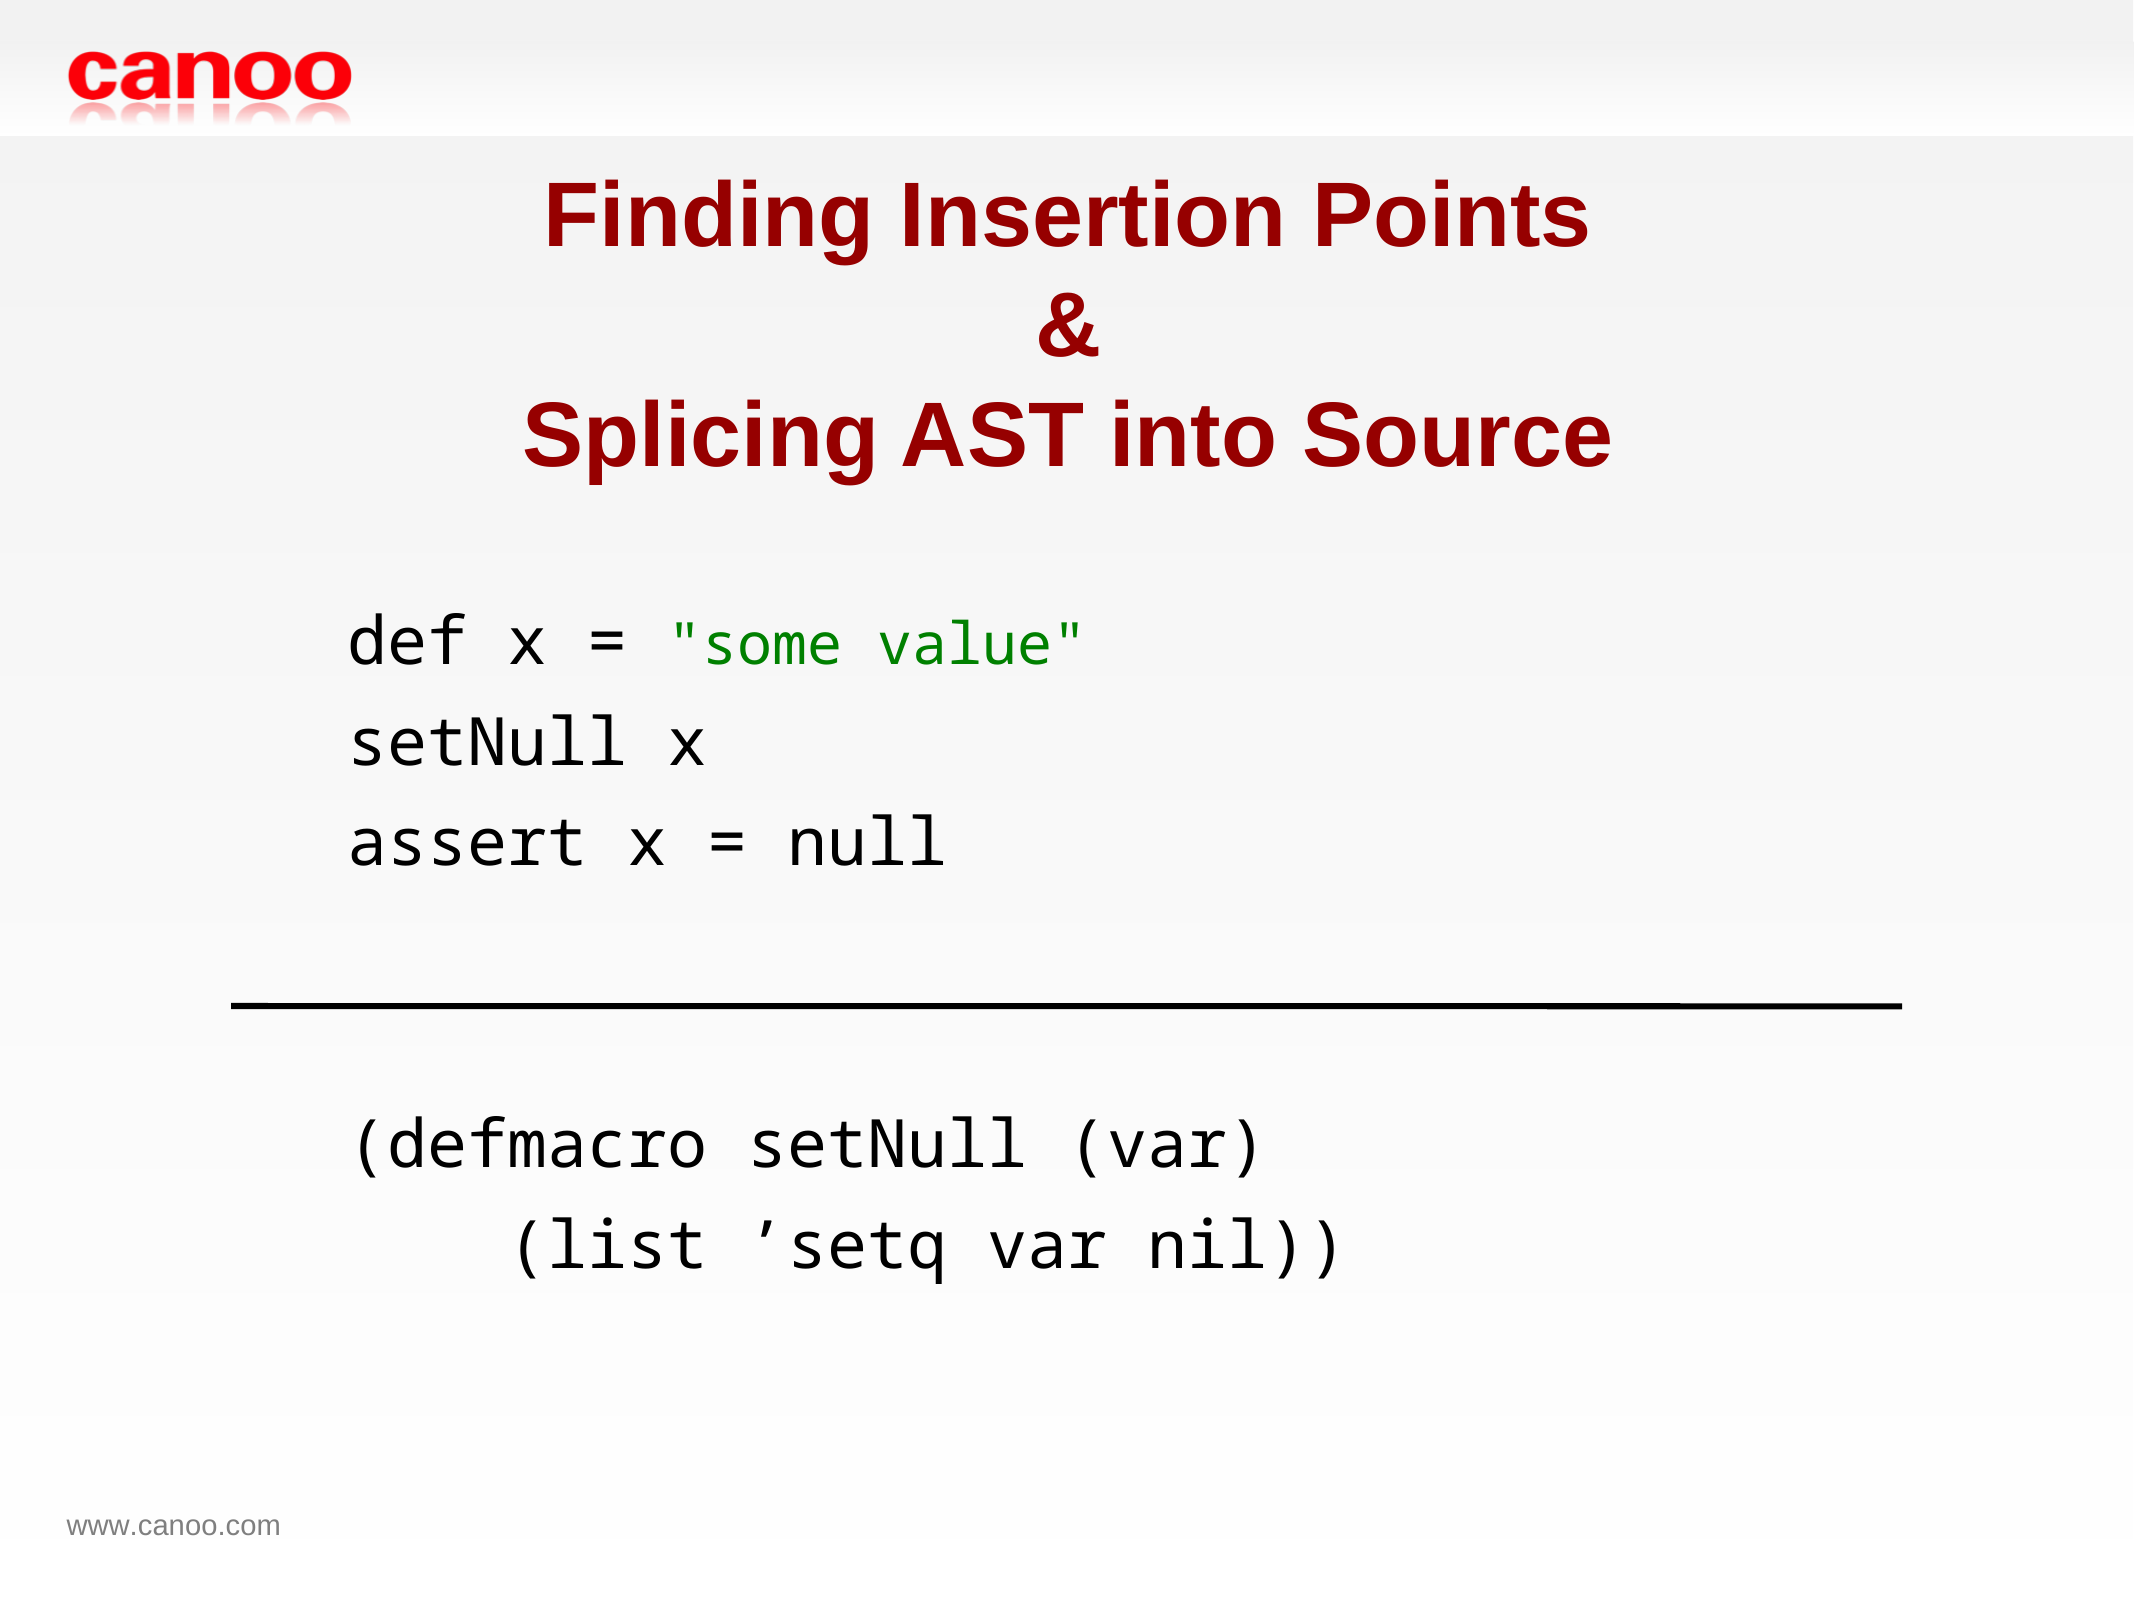

Finding Insertion Points
&
Splicing AST into Source
# def x = "some value"
setNull x
assert x = null
(defmacro setNull (var)
 (list ’setq var nil))